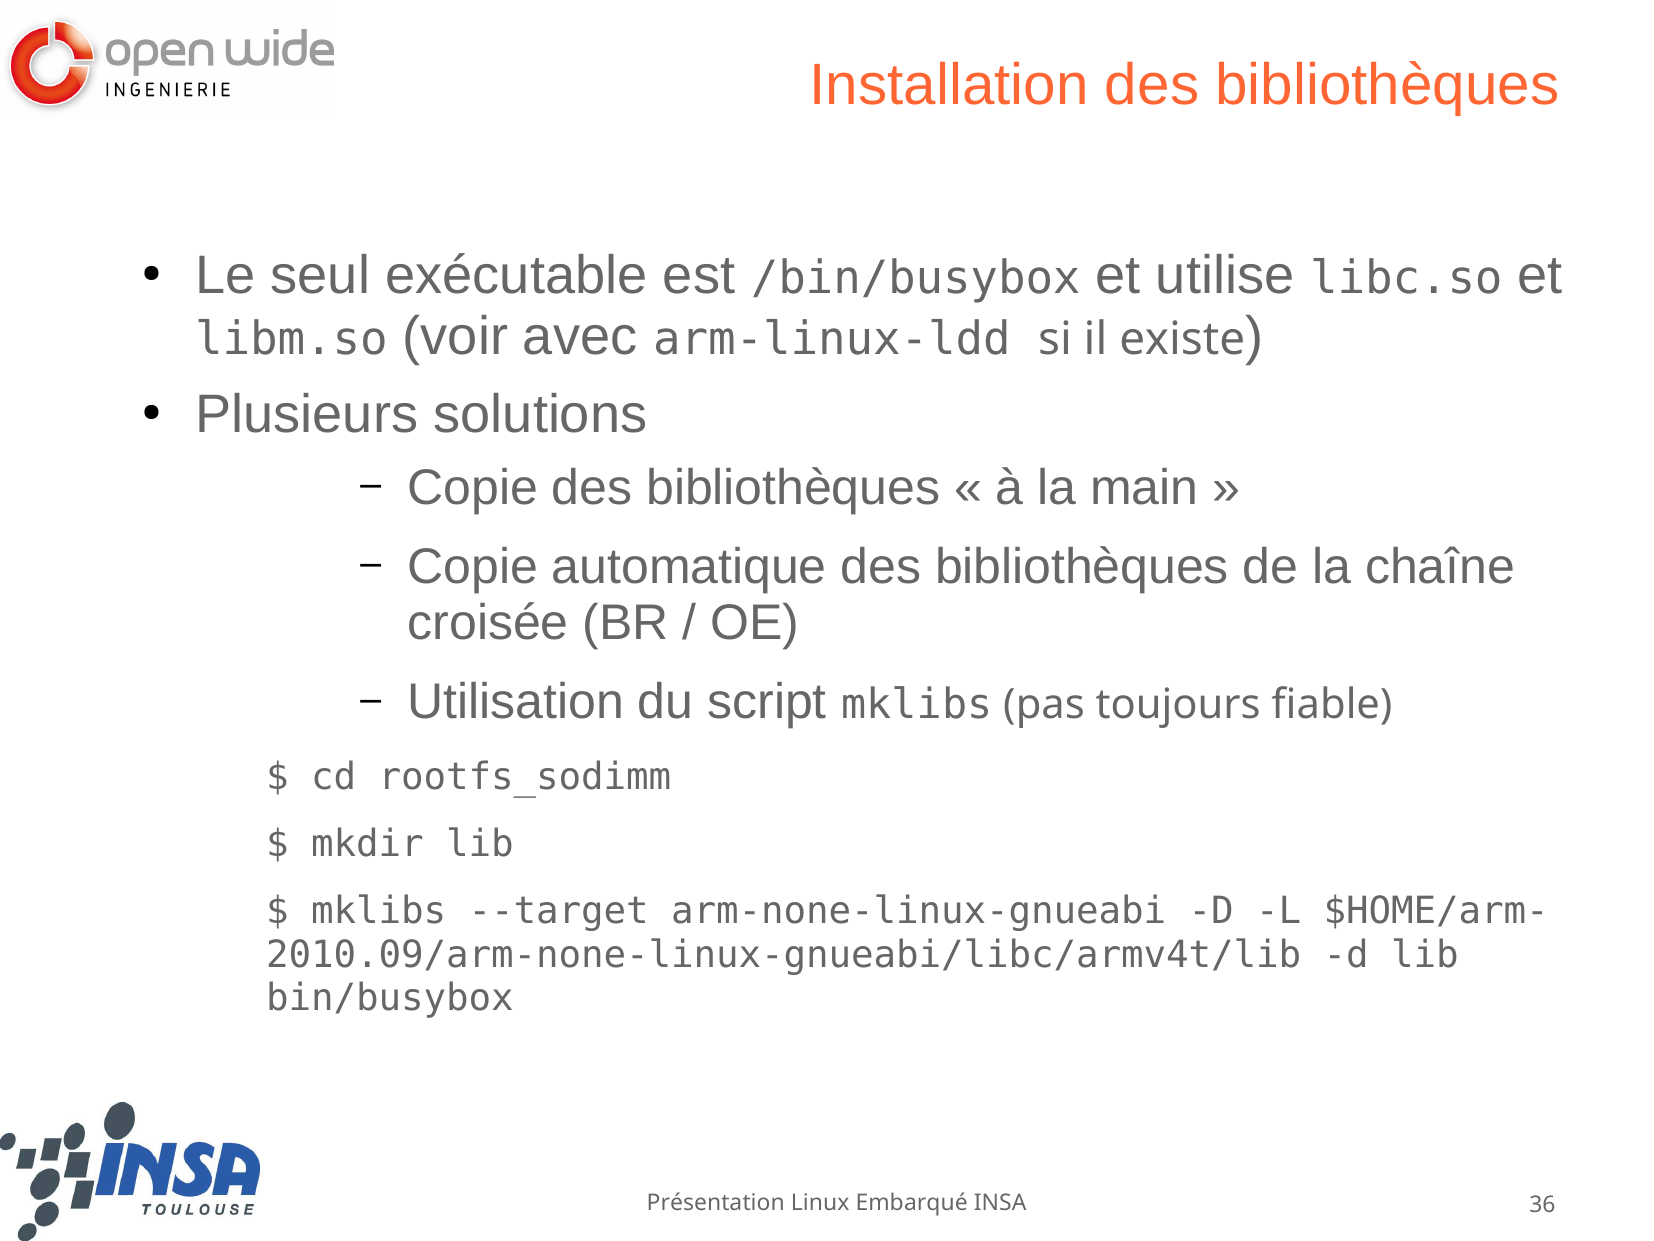

# Installation des bibliothèques
Le seul exécutable est /bin/busybox et utilise libc.so et libm.so (voir avec arm-linux-ldd si il existe)
Plusieurs solutions
Copie des bibliothèques « à la main »
Copie automatique des bibliothèques de la chaîne croisée (BR / OE)
Utilisation du script mklibs (pas toujours fiable)
$ cd rootfs_sodimm
$ mkdir lib
$ mklibs --target arm-none-linux-gnueabi -D -L $HOME/arm-2010.09/arm-none-linux-gnueabi/libc/armv4t/lib -d lib bin/busybox